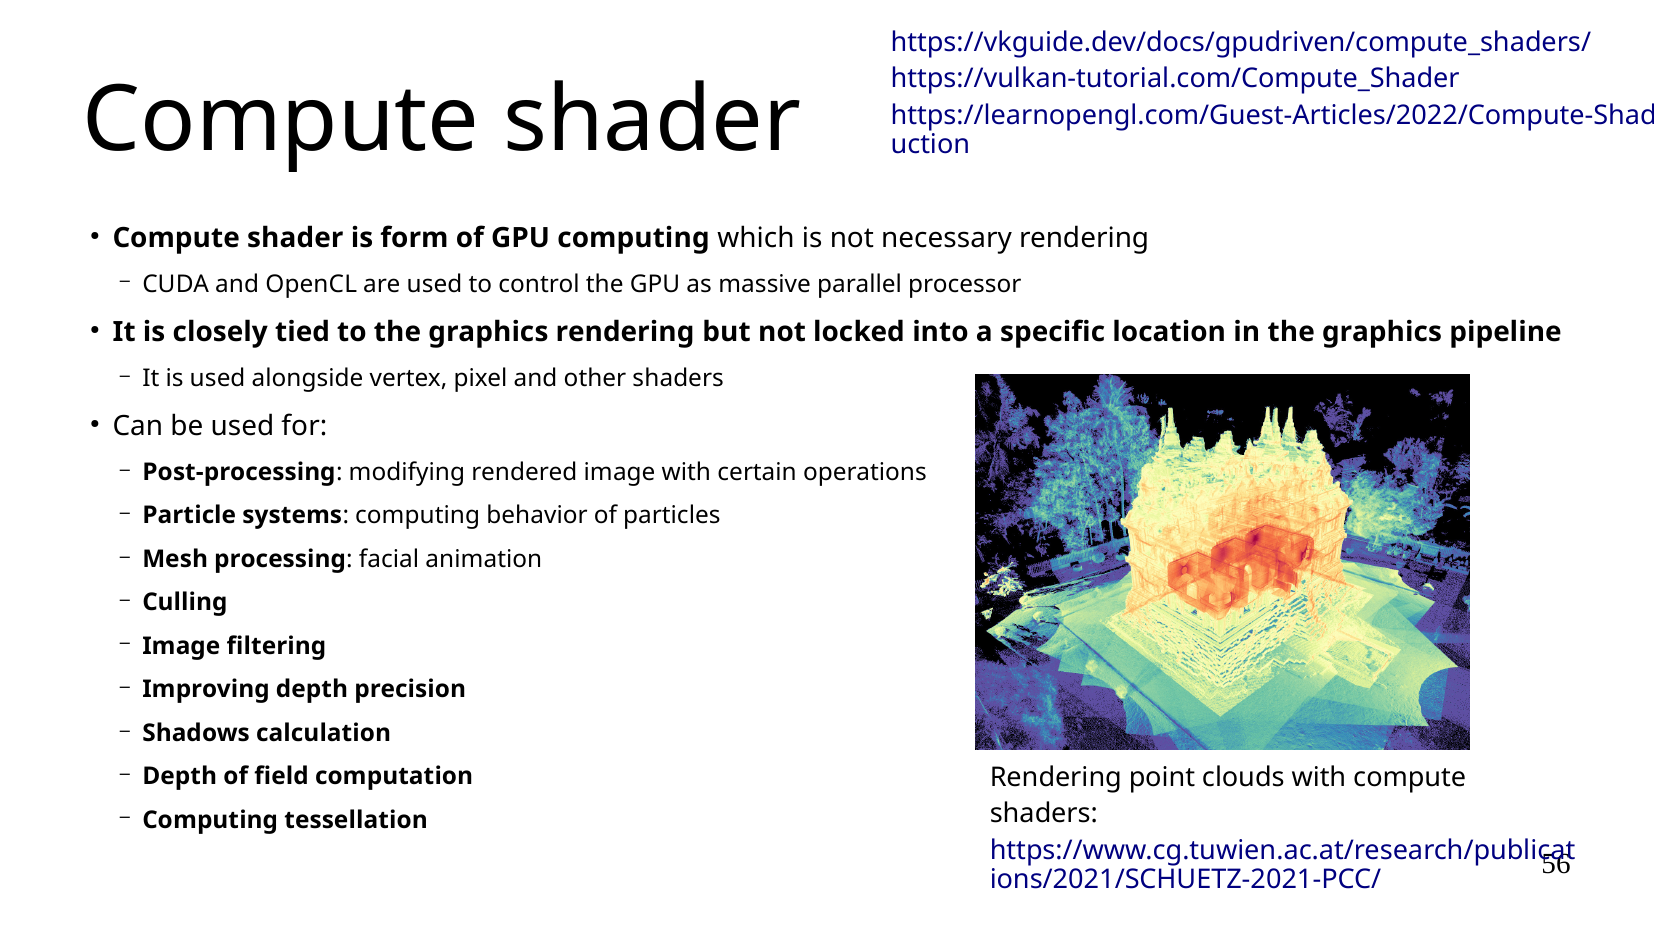

https://vkguide.dev/docs/gpudriven/compute_shaders/
https://vulkan-tutorial.com/Compute_Shader
https://learnopengl.com/Guest-Articles/2022/Compute-Shaders/Introduction
# Compute shader
Compute shader is form of GPU computing which is not necessary rendering
CUDA and OpenCL are used to control the GPU as massive parallel processor
It is closely tied to the graphics rendering but not locked into a specific location in the graphics pipeline
It is used alongside vertex, pixel and other shaders
Can be used for:
Post-processing: modifying rendered image with certain operations
Particle systems: computing behavior of particles
Mesh processing: facial animation
Culling
Image filtering
Improving depth precision
Shadows calculation
Depth of field computation
Computing tessellation
Rendering point clouds with compute shaders:
https://www.cg.tuwien.ac.at/research/publications/2021/SCHUETZ-2021-PCC/
56